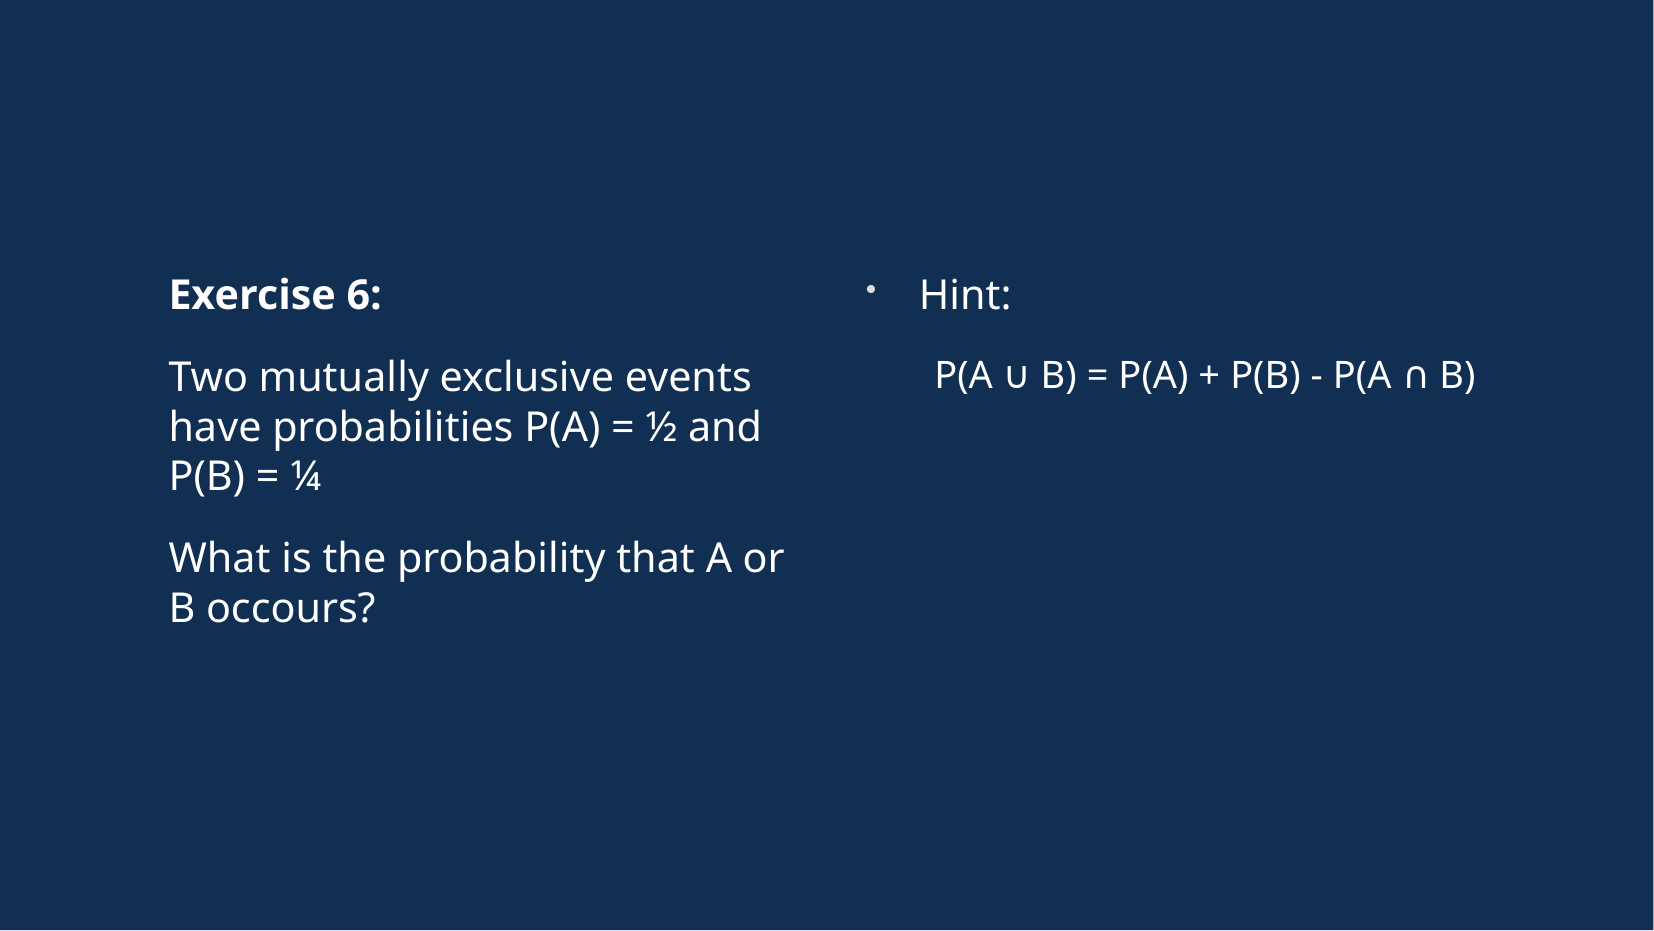

#
Exercise 6:
Two mutually exclusive events have probabilities P(A) = ½ and P(B) = ¼
What is the probability that A or B occours?
Hint:
P(A ∪ B) = P(A) + P(B) - P(A ∩ B)